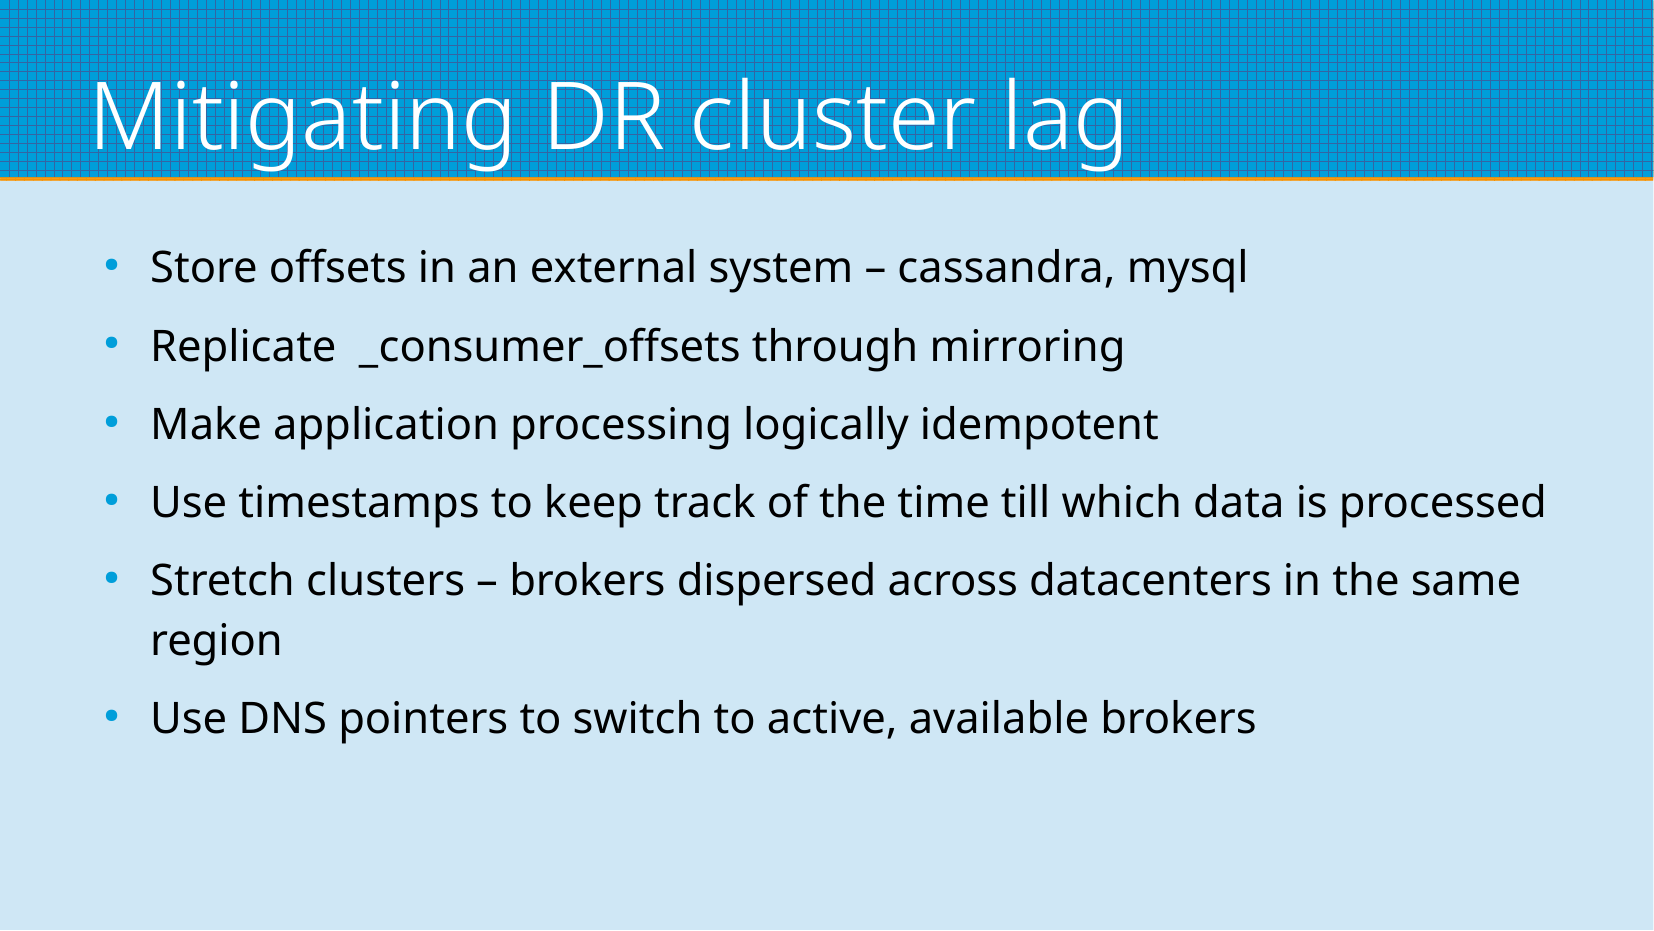

# Mitigating DR cluster lag
Store offsets in an external system – cassandra, mysql
Replicate _consumer_offsets through mirroring
Make application processing logically idempotent
Use timestamps to keep track of the time till which data is processed
Stretch clusters – brokers dispersed across datacenters in the same region
Use DNS pointers to switch to active, available brokers